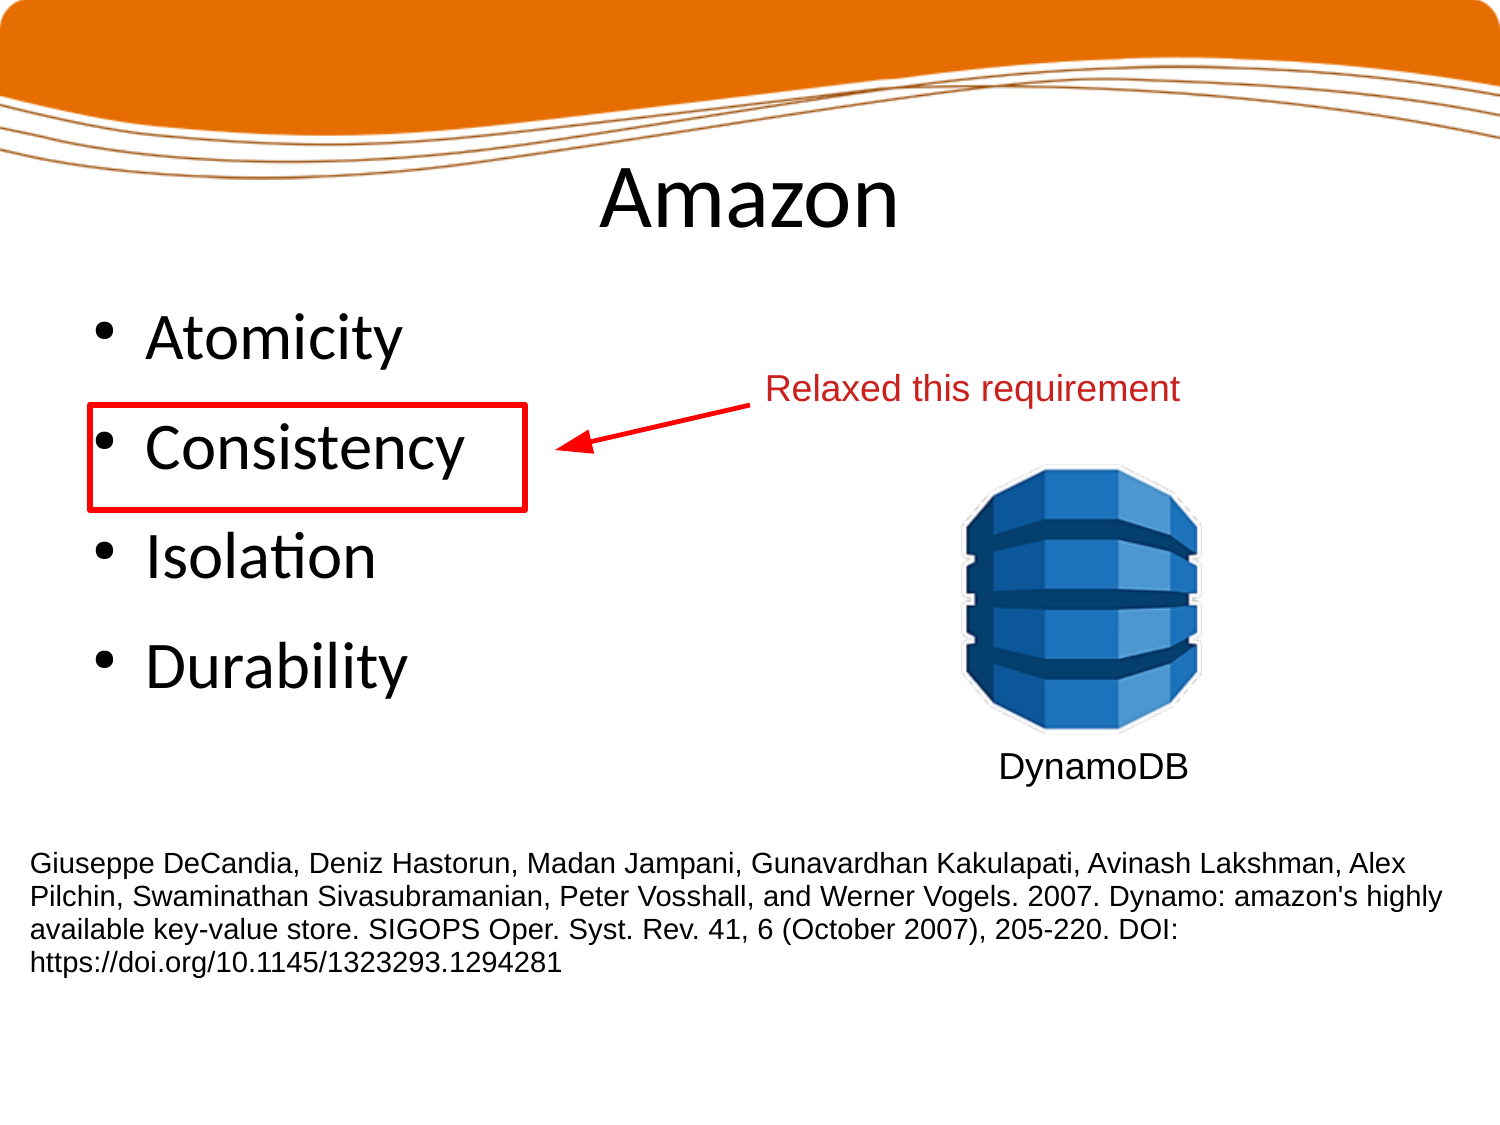

Amazon
# Atomicity
Consistency
Isolation
Durability
Relaxed this requirement
DynamoDB
Giuseppe DeCandia, Deniz Hastorun, Madan Jampani, Gunavardhan Kakulapati, Avinash Lakshman, Alex Pilchin, Swaminathan Sivasubramanian, Peter Vosshall, and Werner Vogels. 2007. Dynamo: amazon's highly available key-value store. SIGOPS Oper. Syst. Rev. 41, 6 (October 2007), 205-220. DOI: https://doi.org/10.1145/1323293.1294281